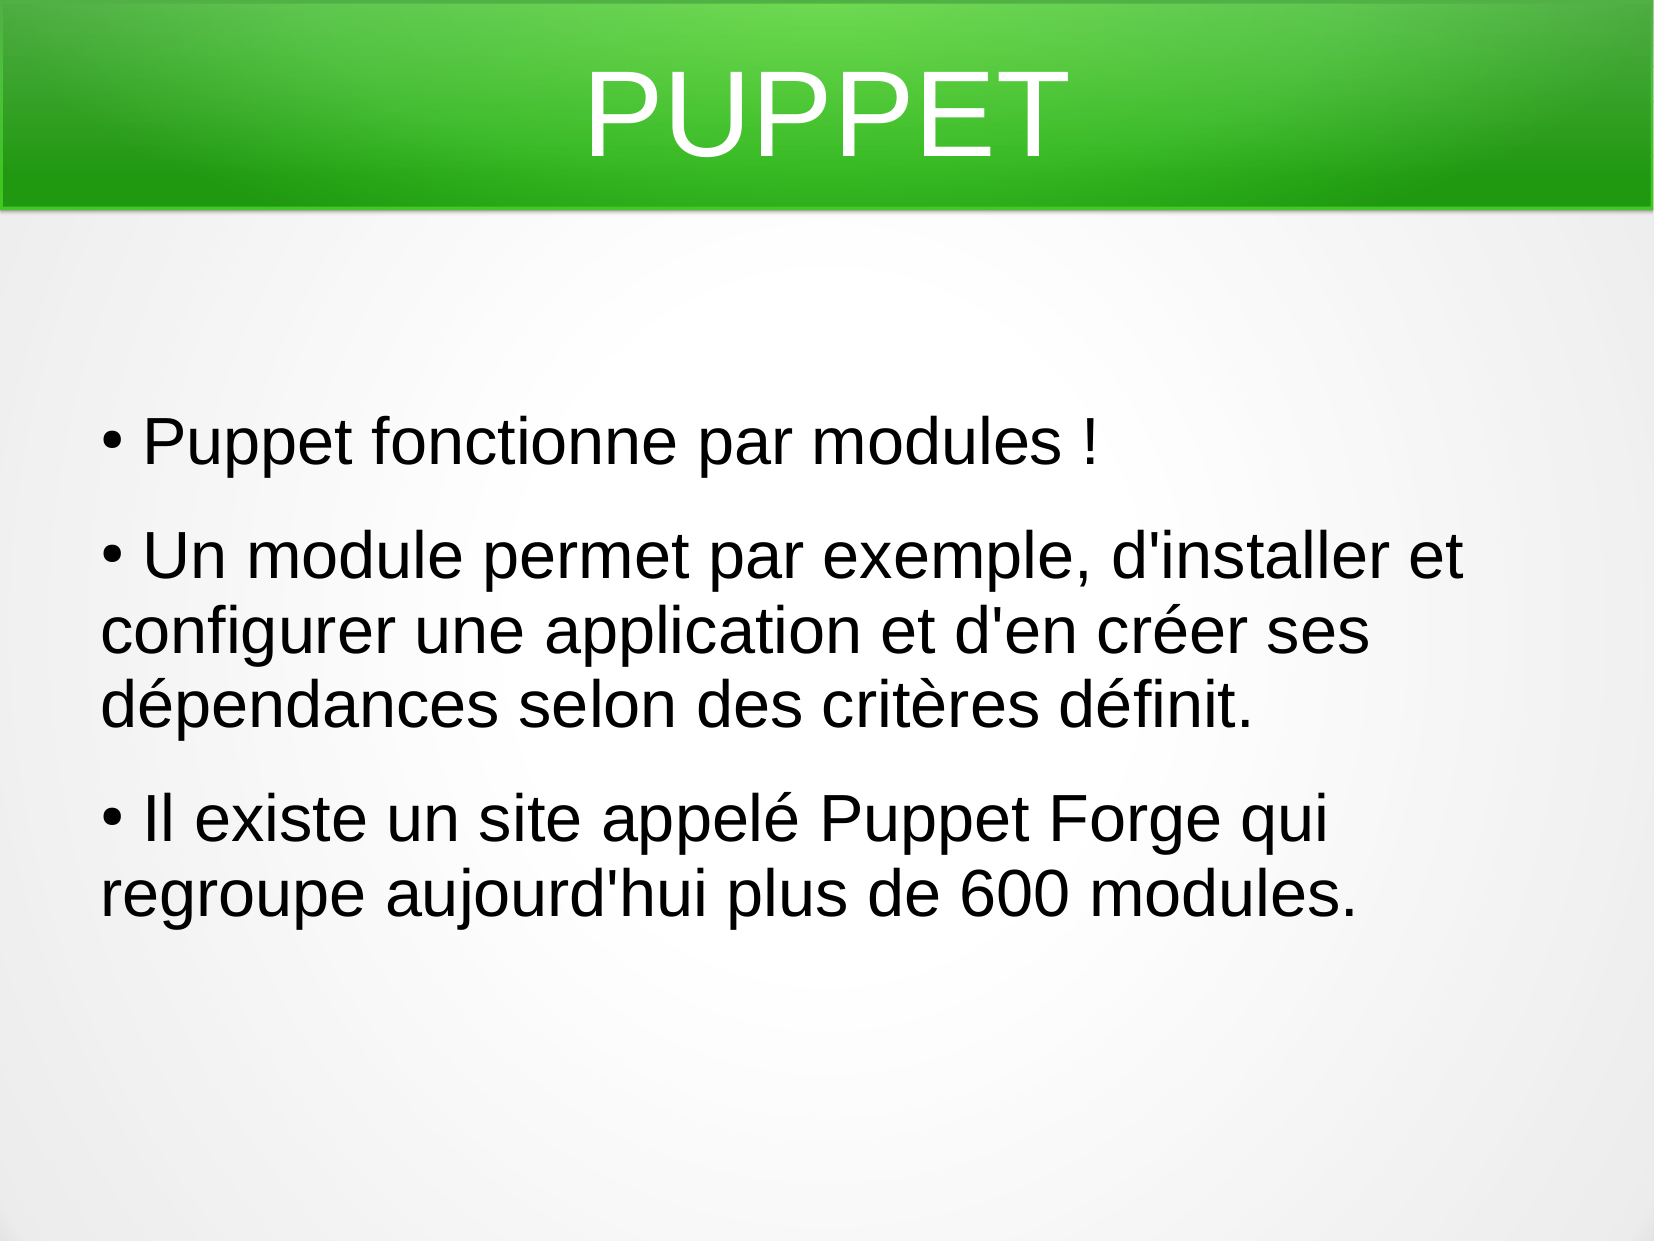

# PUPPET
 Puppet fonctionne par modules !
 Un module permet par exemple, d'installer et configurer une application et d'en créer ses dépendances selon des critères définit.
 Il existe un site appelé Puppet Forge qui regroupe aujourd'hui plus de 600 modules.